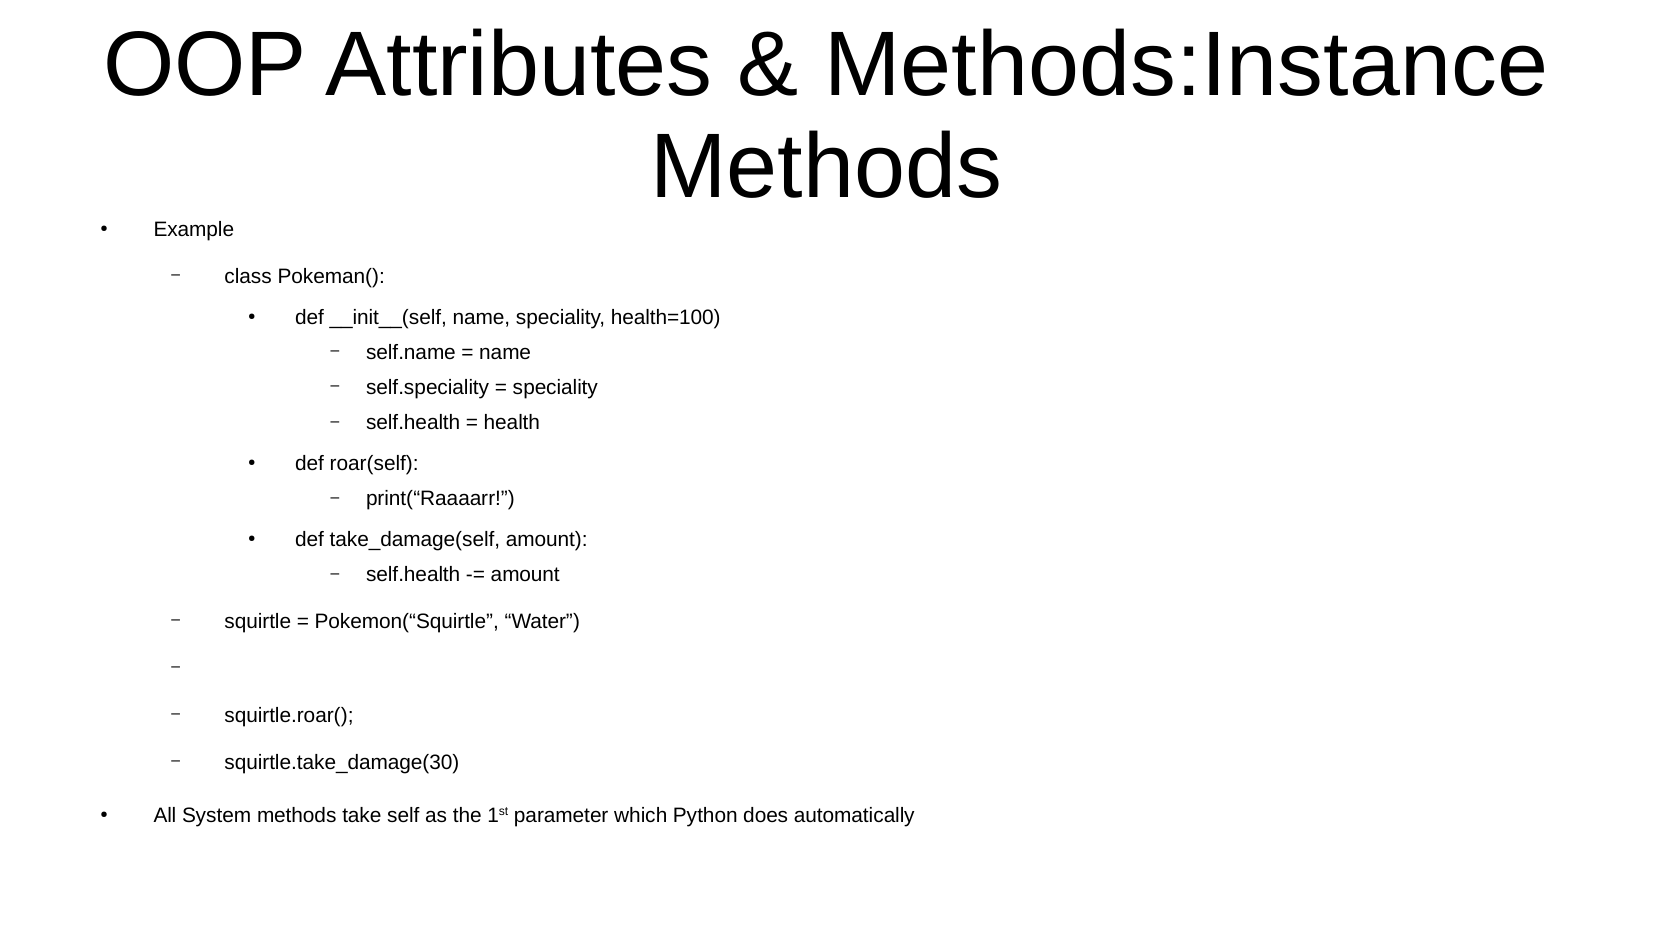

# OOP Attributes & Methods:Instance Methods
Example
class Pokeman():
def __init__(self, name, speciality, health=100)
self.name = name
self.speciality = speciality
self.health = health
def roar(self):
print(“Raaaarr!”)
def take_damage(self, amount):
self.health -= amount
squirtle = Pokemon(“Squirtle”, “Water”)
squirtle.roar();
squirtle.take_damage(30)
All System methods take self as the 1st parameter which Python does automatically